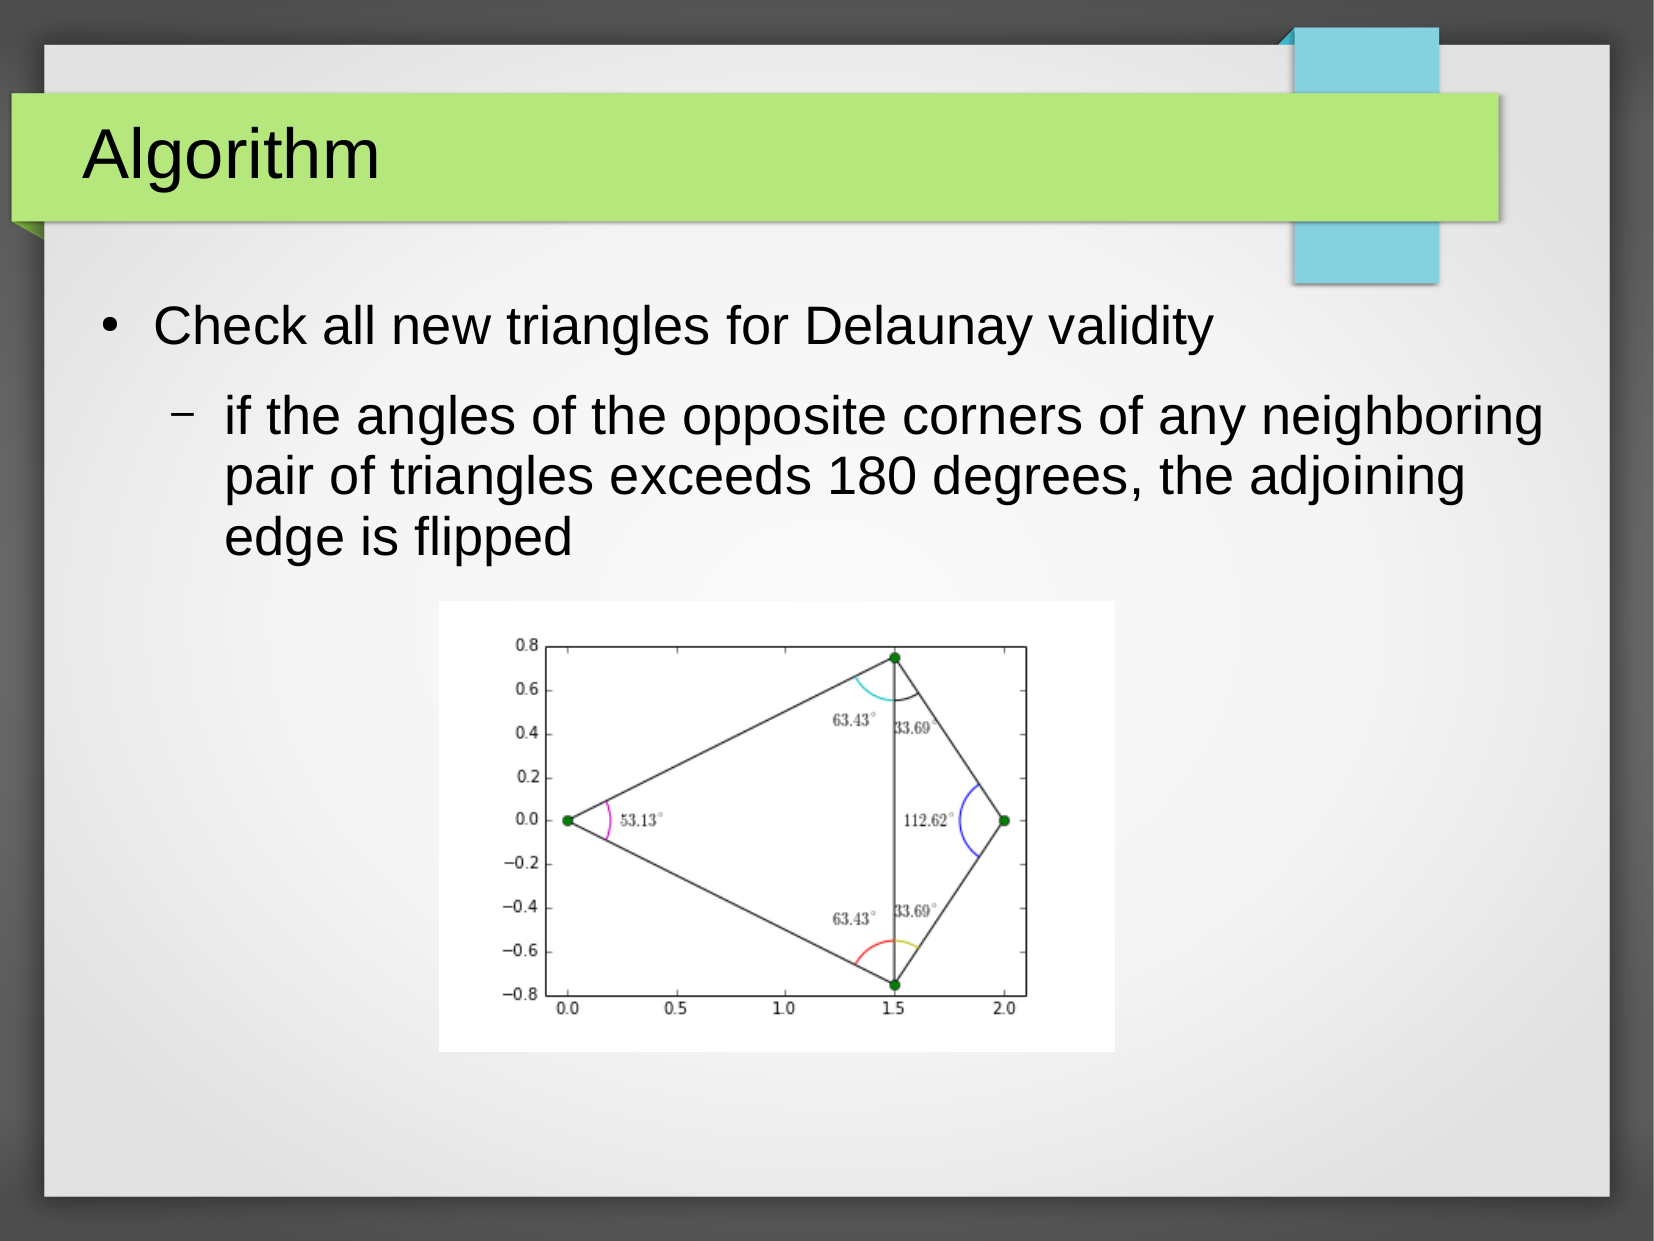

# Algorithm
Check all new triangles for Delaunay validity
if the angles of the opposite corners of any neighboring pair of triangles exceeds 180 degrees, the adjoining edge is flipped